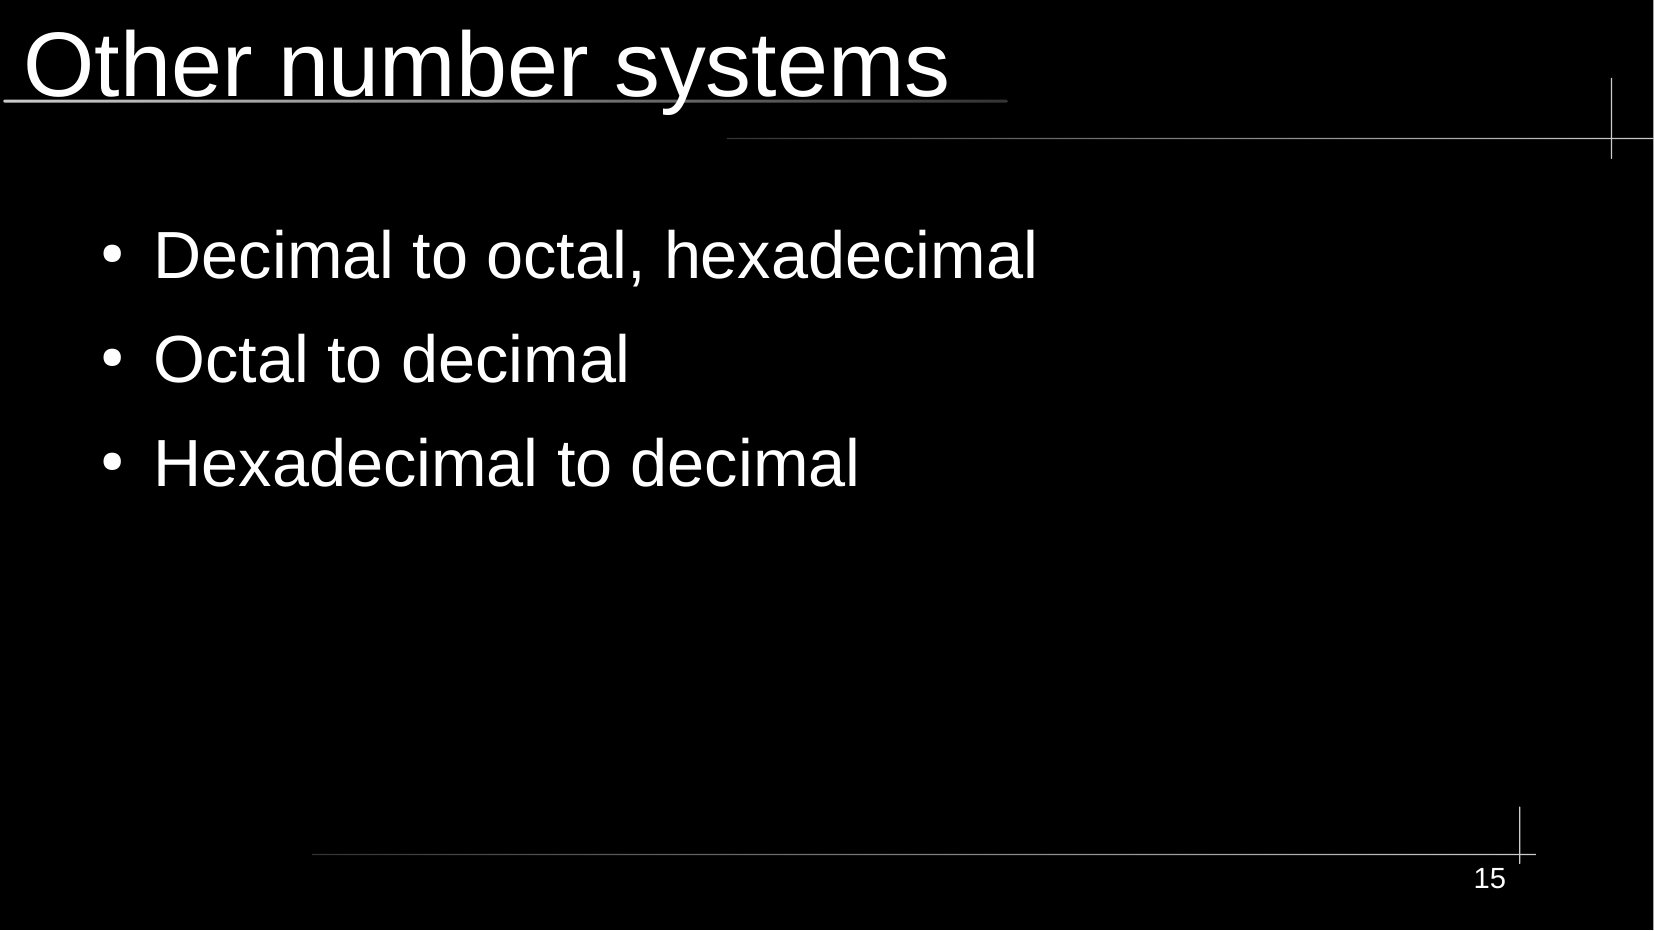

# Other number systems
Decimal to octal, hexadecimal
Octal to decimal
Hexadecimal to decimal
15